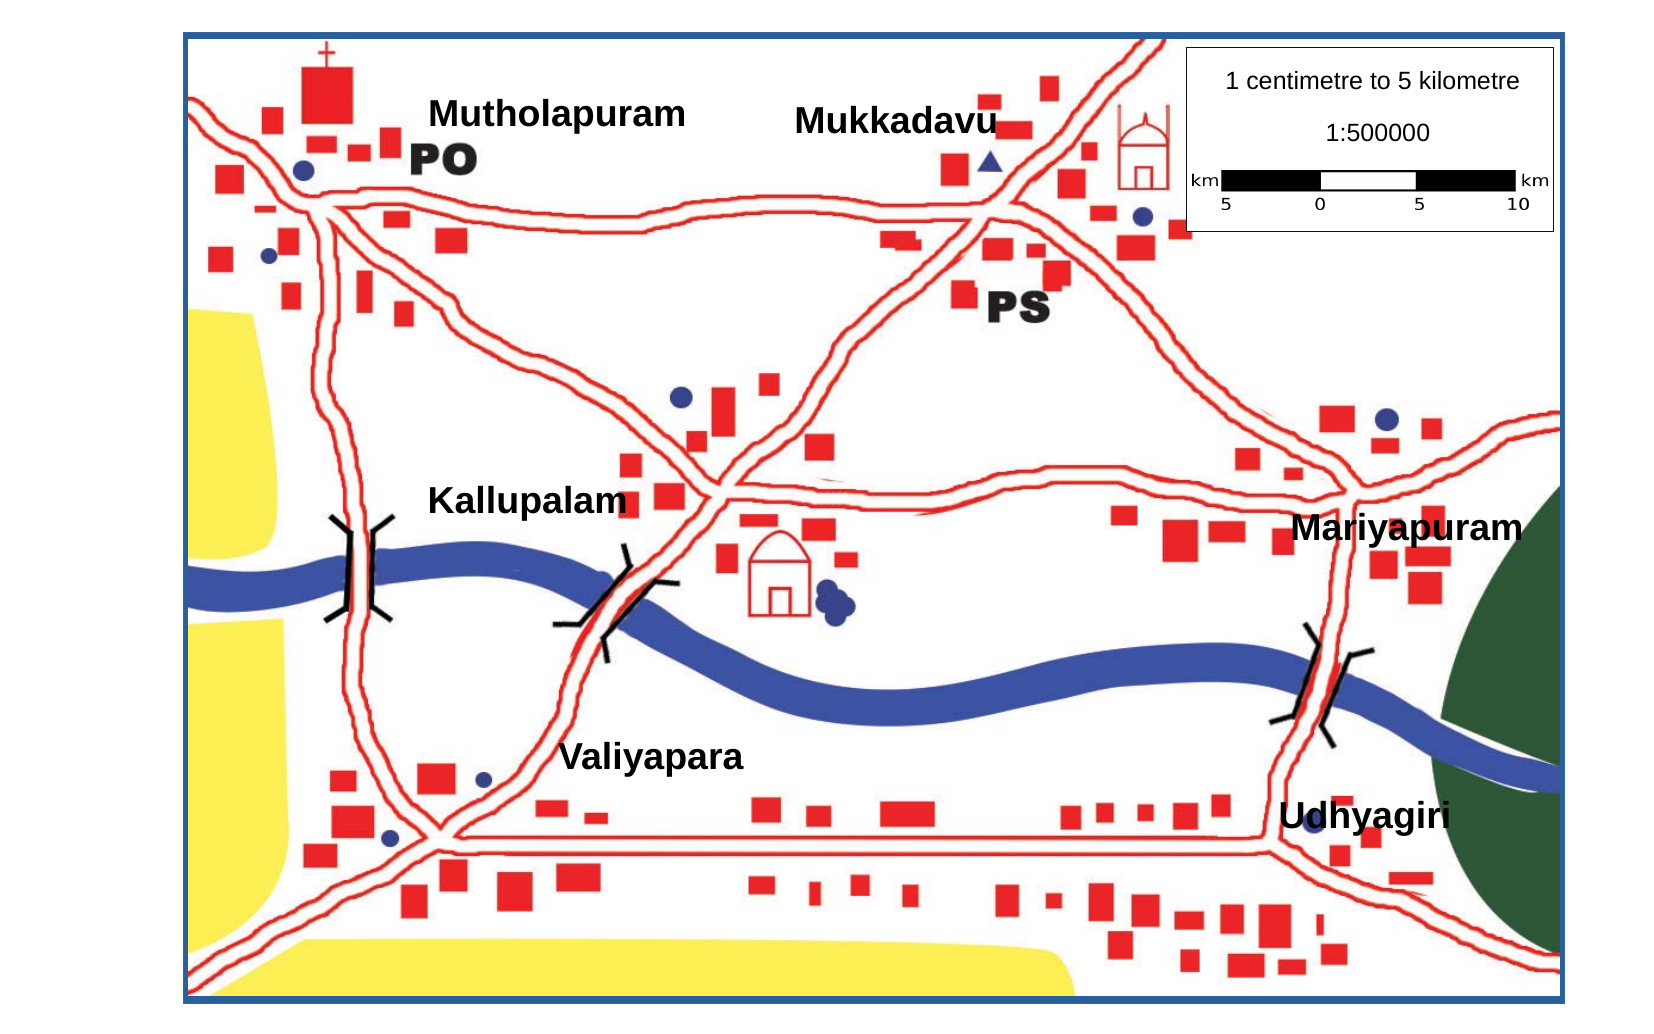

1 centimetre to 5 kilometre
Mutholapuram
Mukkadavu
1:500000
Kallupalam
Mariyapuram
Valiyapara
Udhyagiri